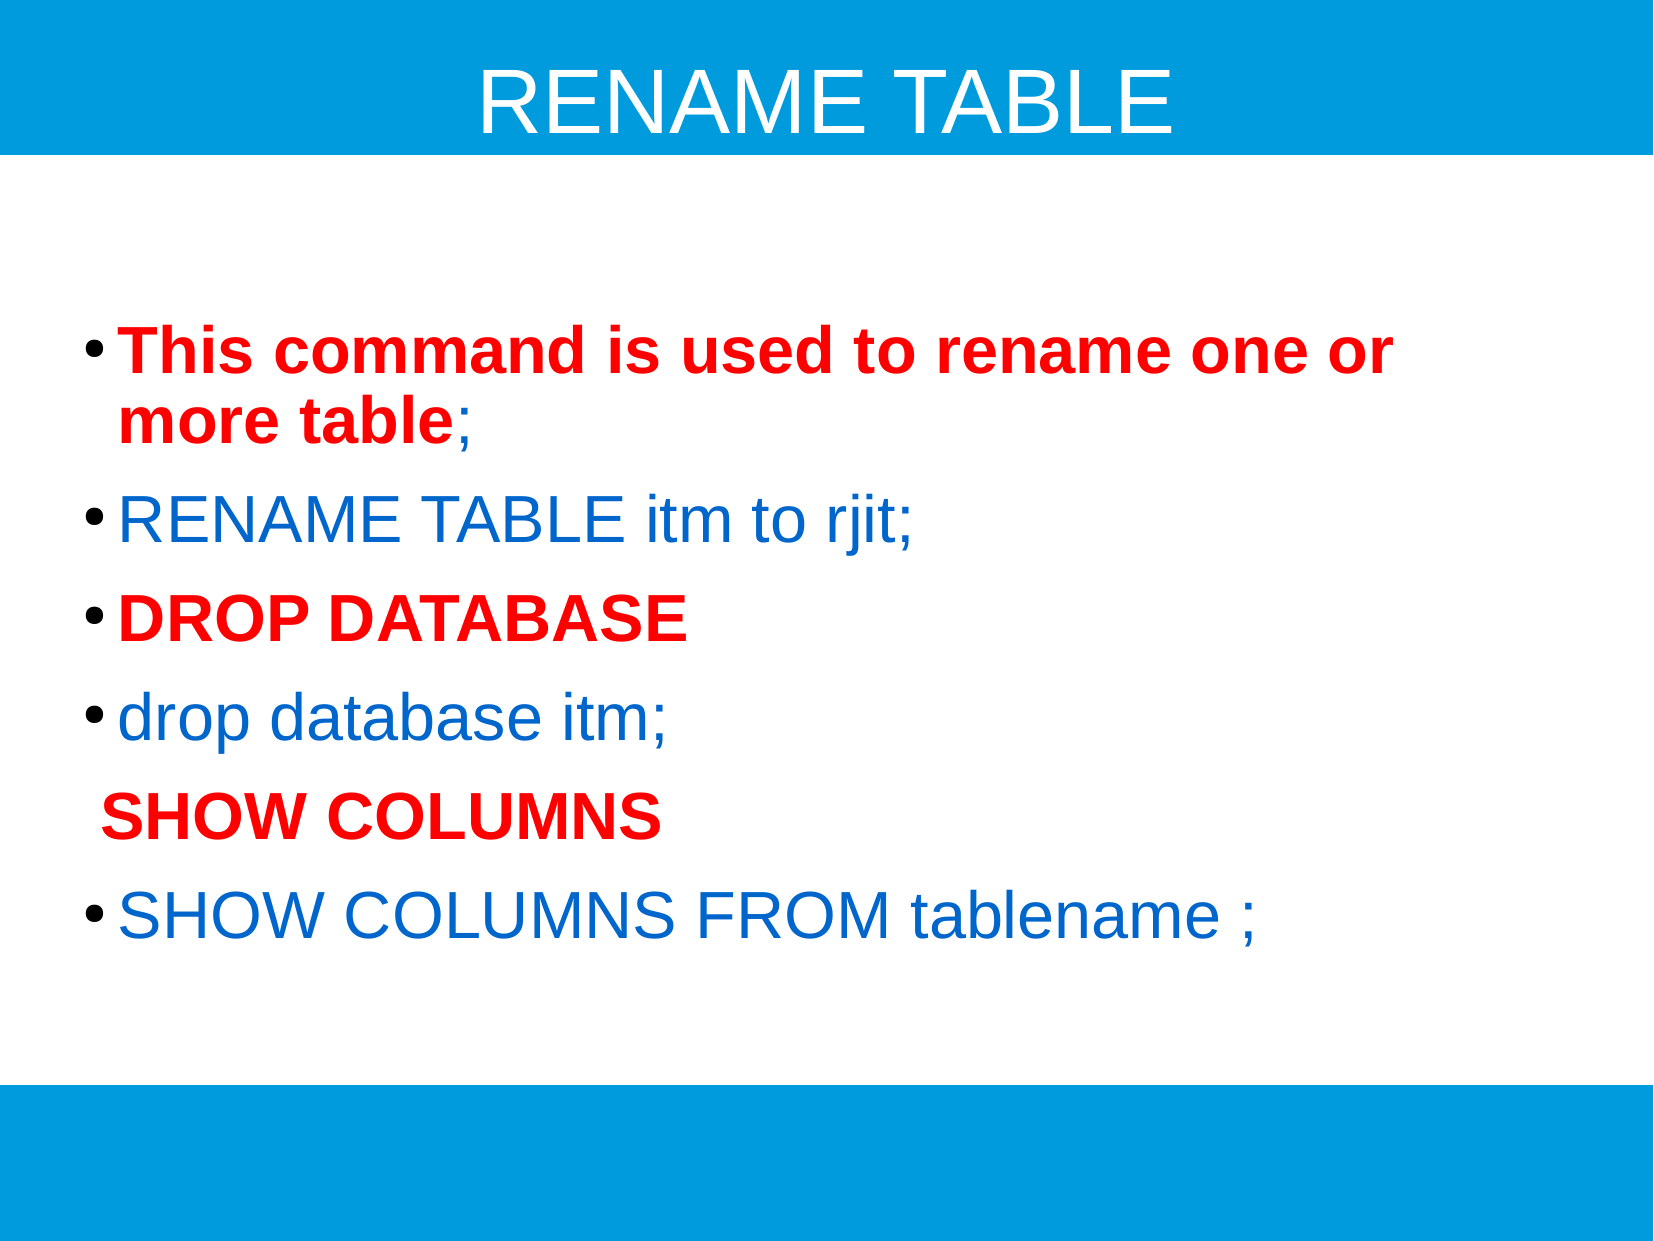

# RENAME TABLE
This command is used to rename one or more table;
RENAME TABLE itm to rjit;
DROP DATABASE
drop database itm;
SHOW COLUMNS
SHOW COLUMNS FROM tablename ;